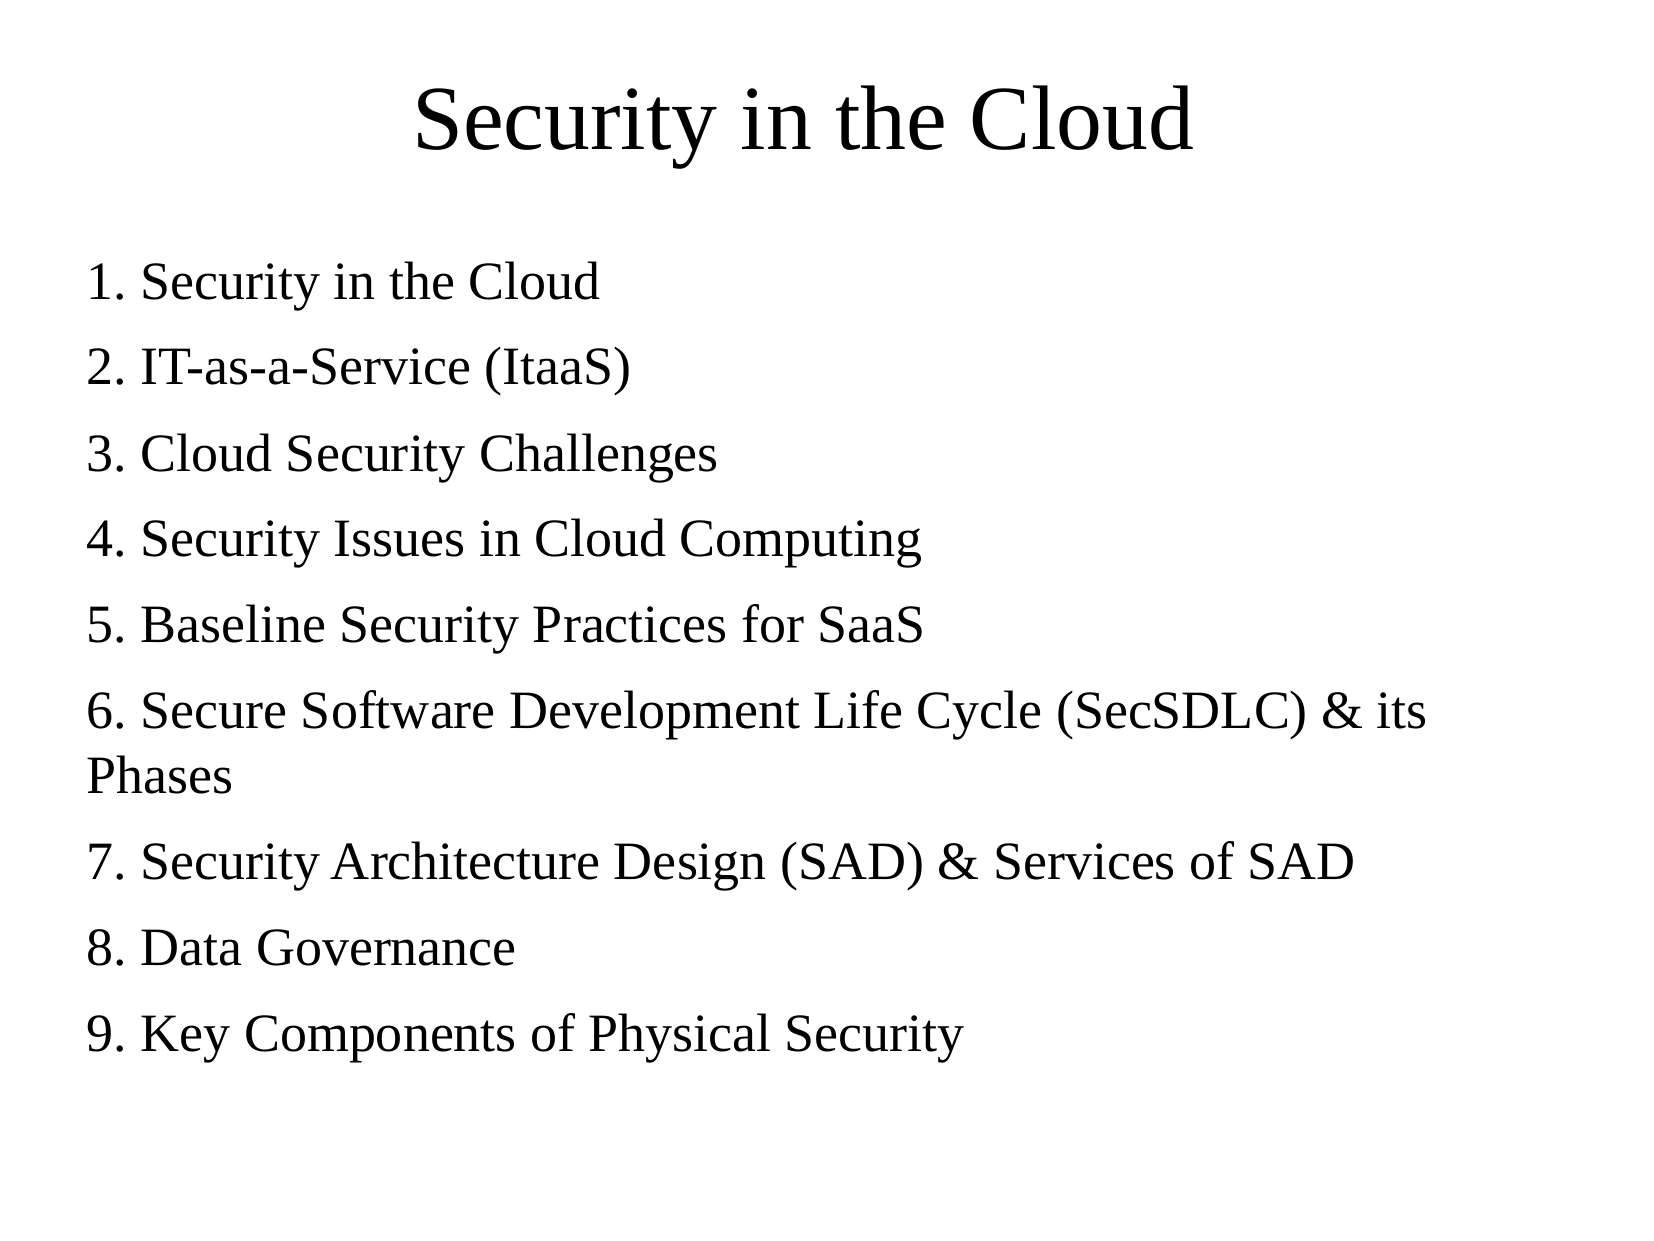

# Security in the Cloud
1. Security in the Cloud
2. IT-as-a-Service (ItaaS)
3. Cloud Security Challenges
4. Security Issues in Cloud Computing
5. Baseline Security Practices for SaaS
6. Secure Software Development Life Cycle (SecSDLC) & its Phases
7. Security Architecture Design (SAD) & Services of SAD
8. Data Governance
9. Key Components of Physical Security